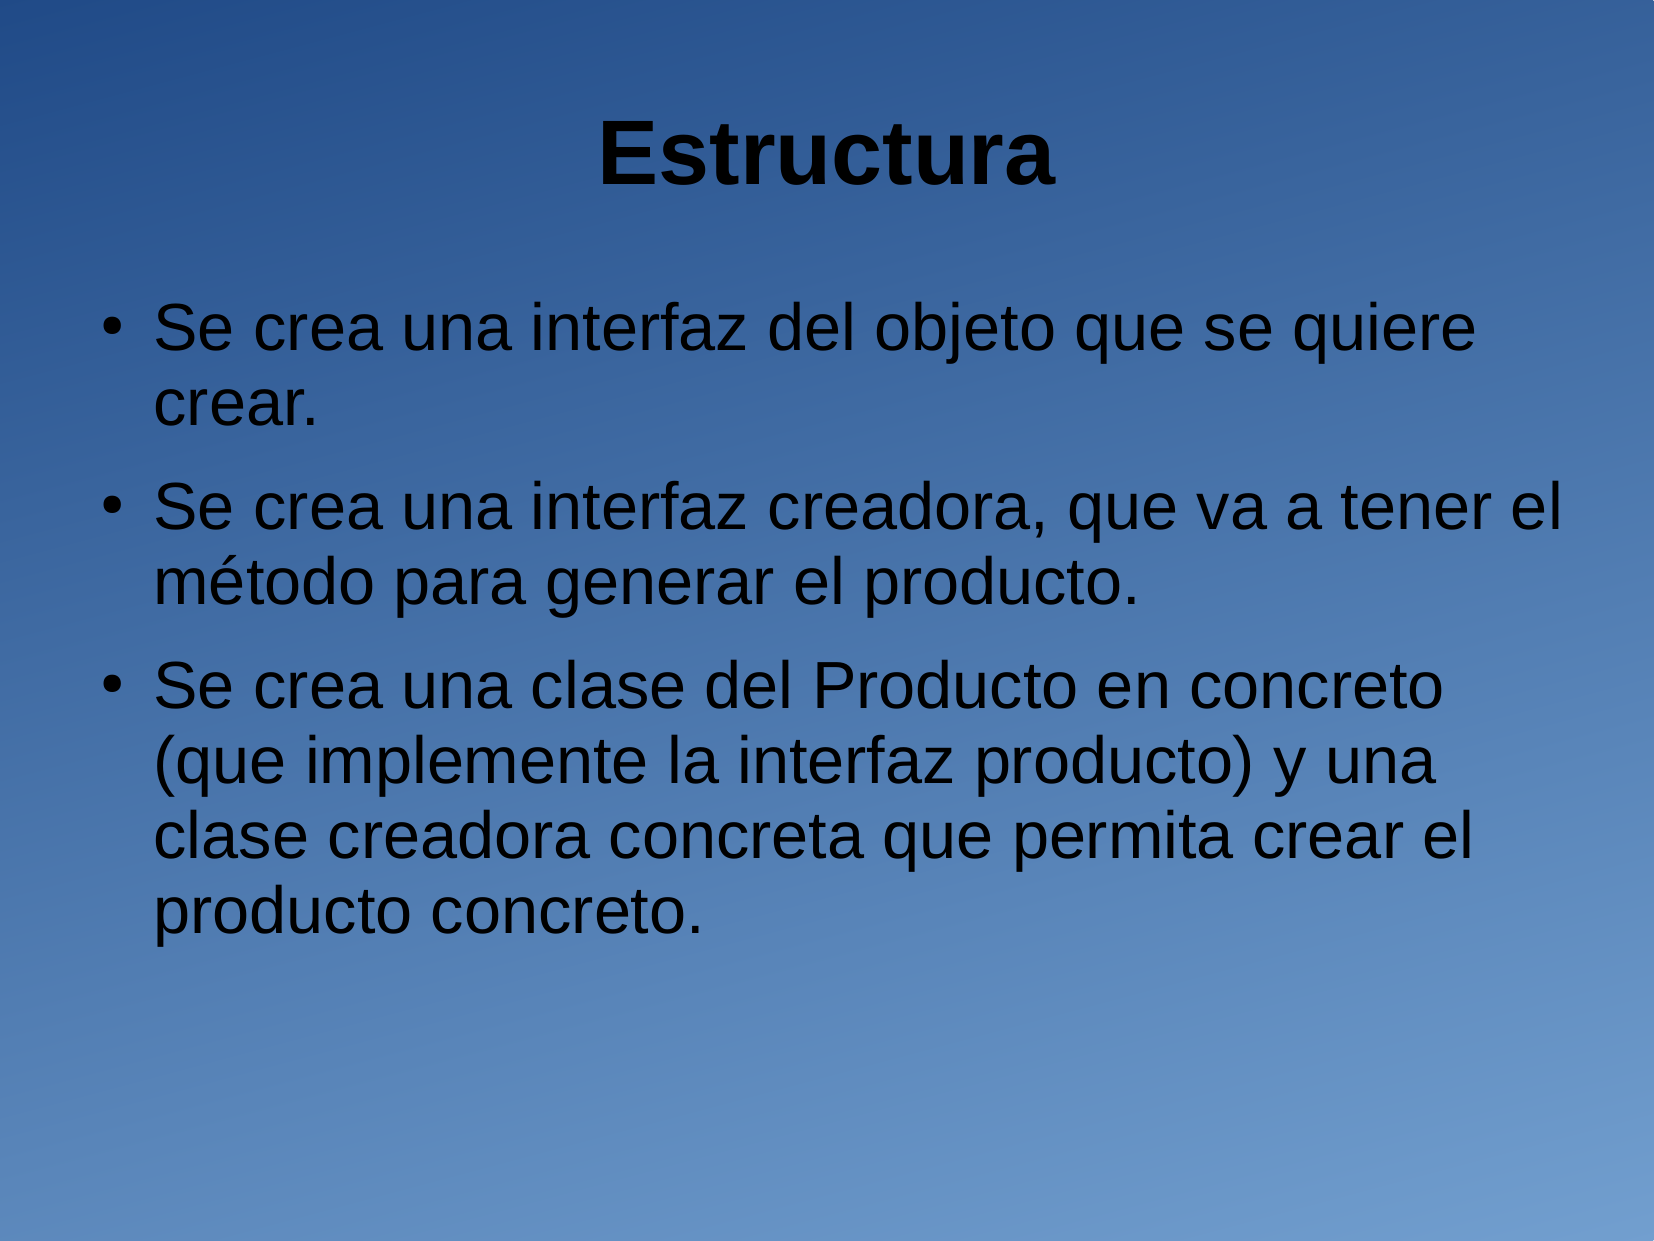

# Estructura
Se crea una interfaz del objeto que se quiere crear.
Se crea una interfaz creadora, que va a tener el método para generar el producto.
Se crea una clase del Producto en concreto (que implemente la interfaz producto) y una clase creadora concreta que permita crear el producto concreto.